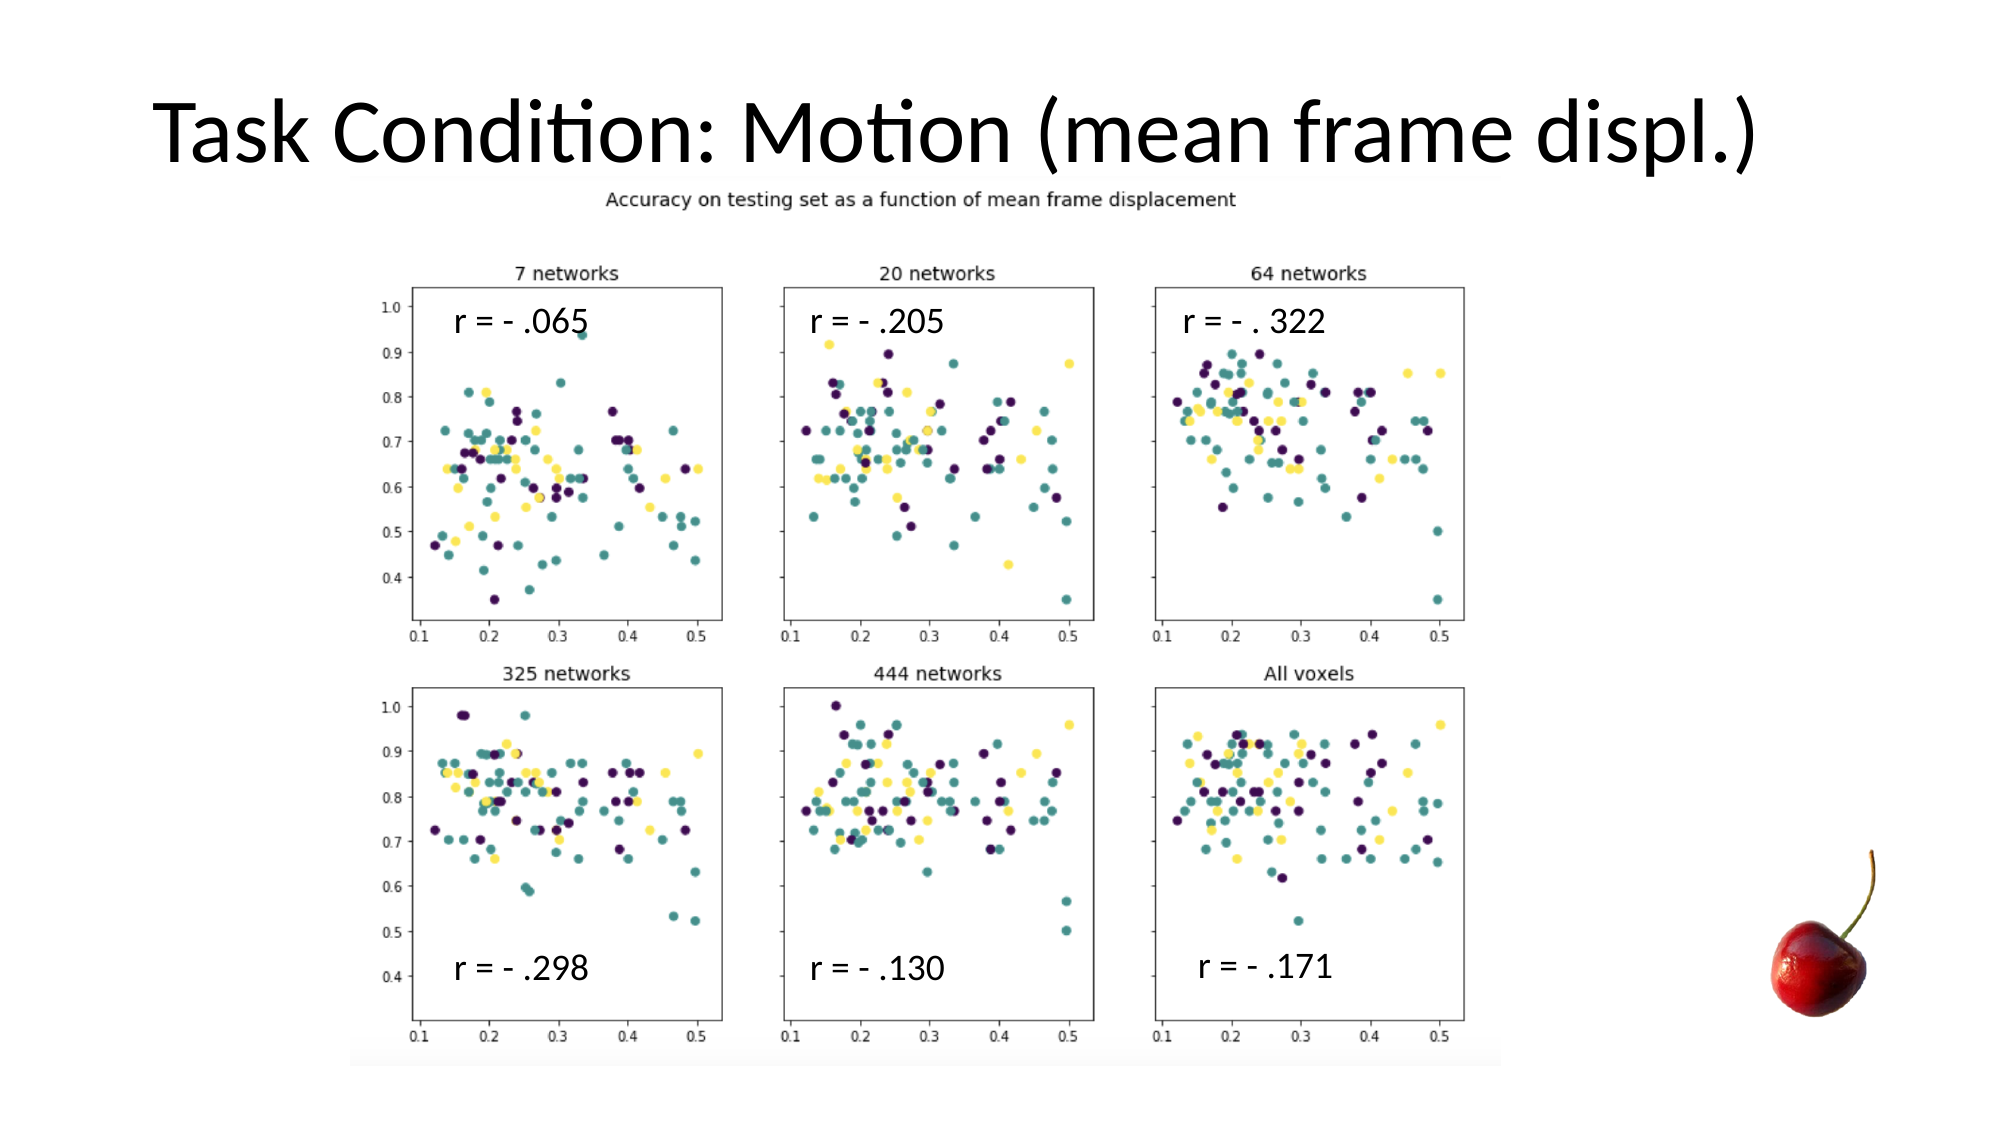

# Task Condition: Motion (mean frame displ.)
r = - .065
r = - .205
r = - . 322
r = - .171
r = - .298
r = - .130